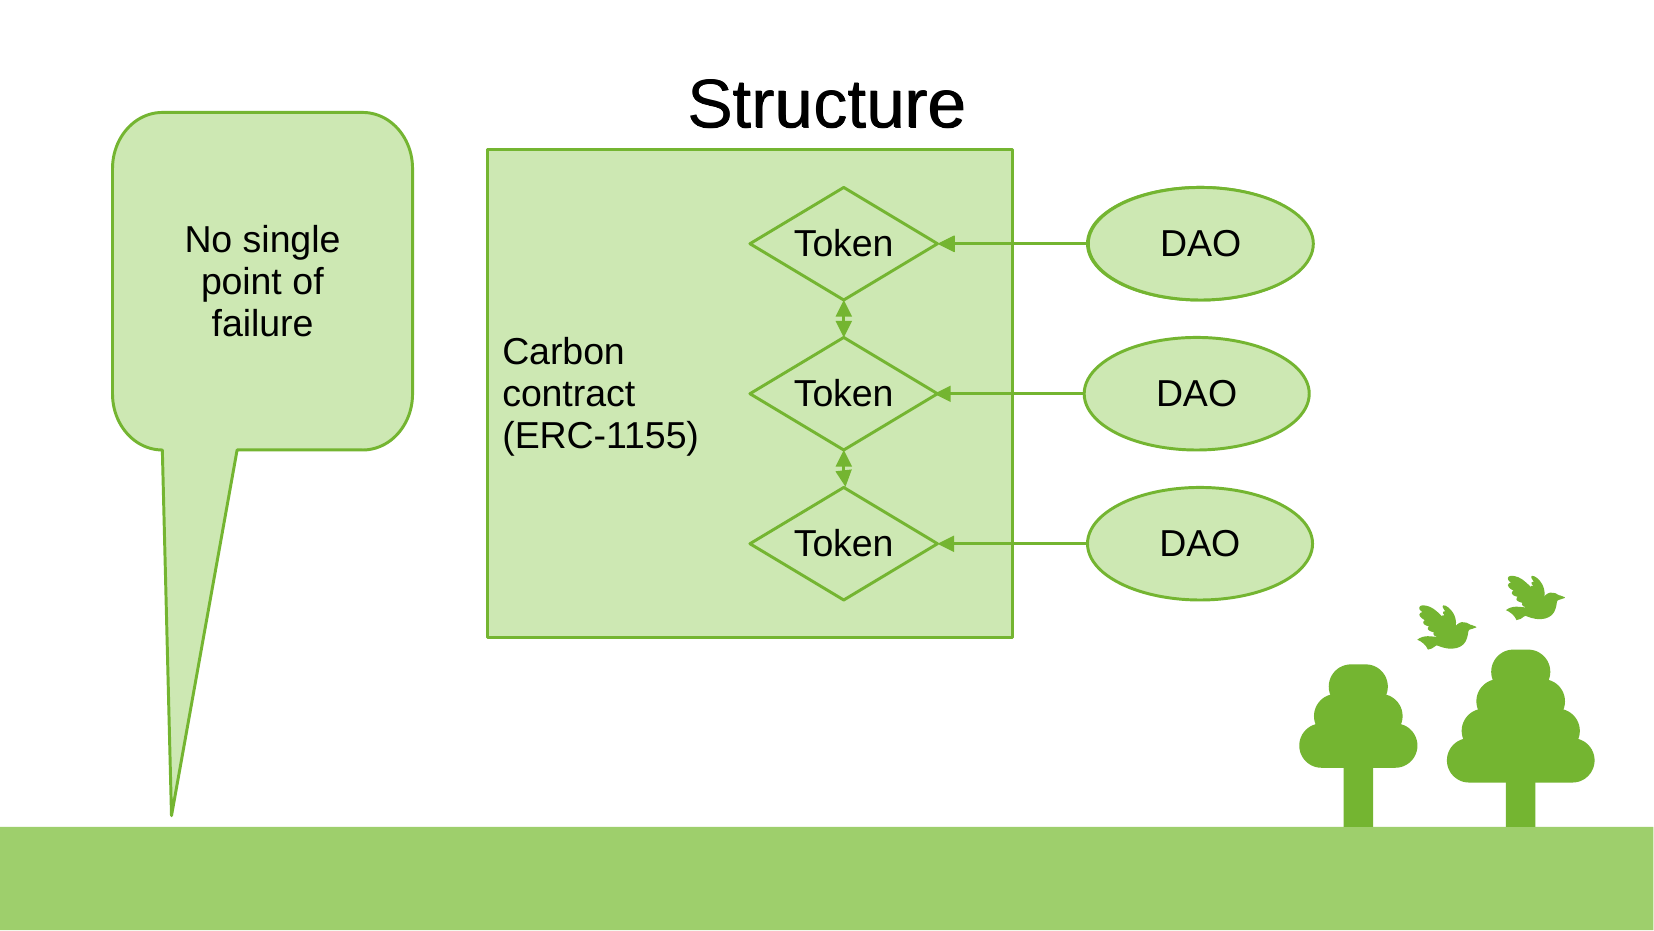

# Structure
No single
point of
failure
Carbon
contract
(ERC-1155)
Token
DAO
DAO
Token
DAO
Token
DAO